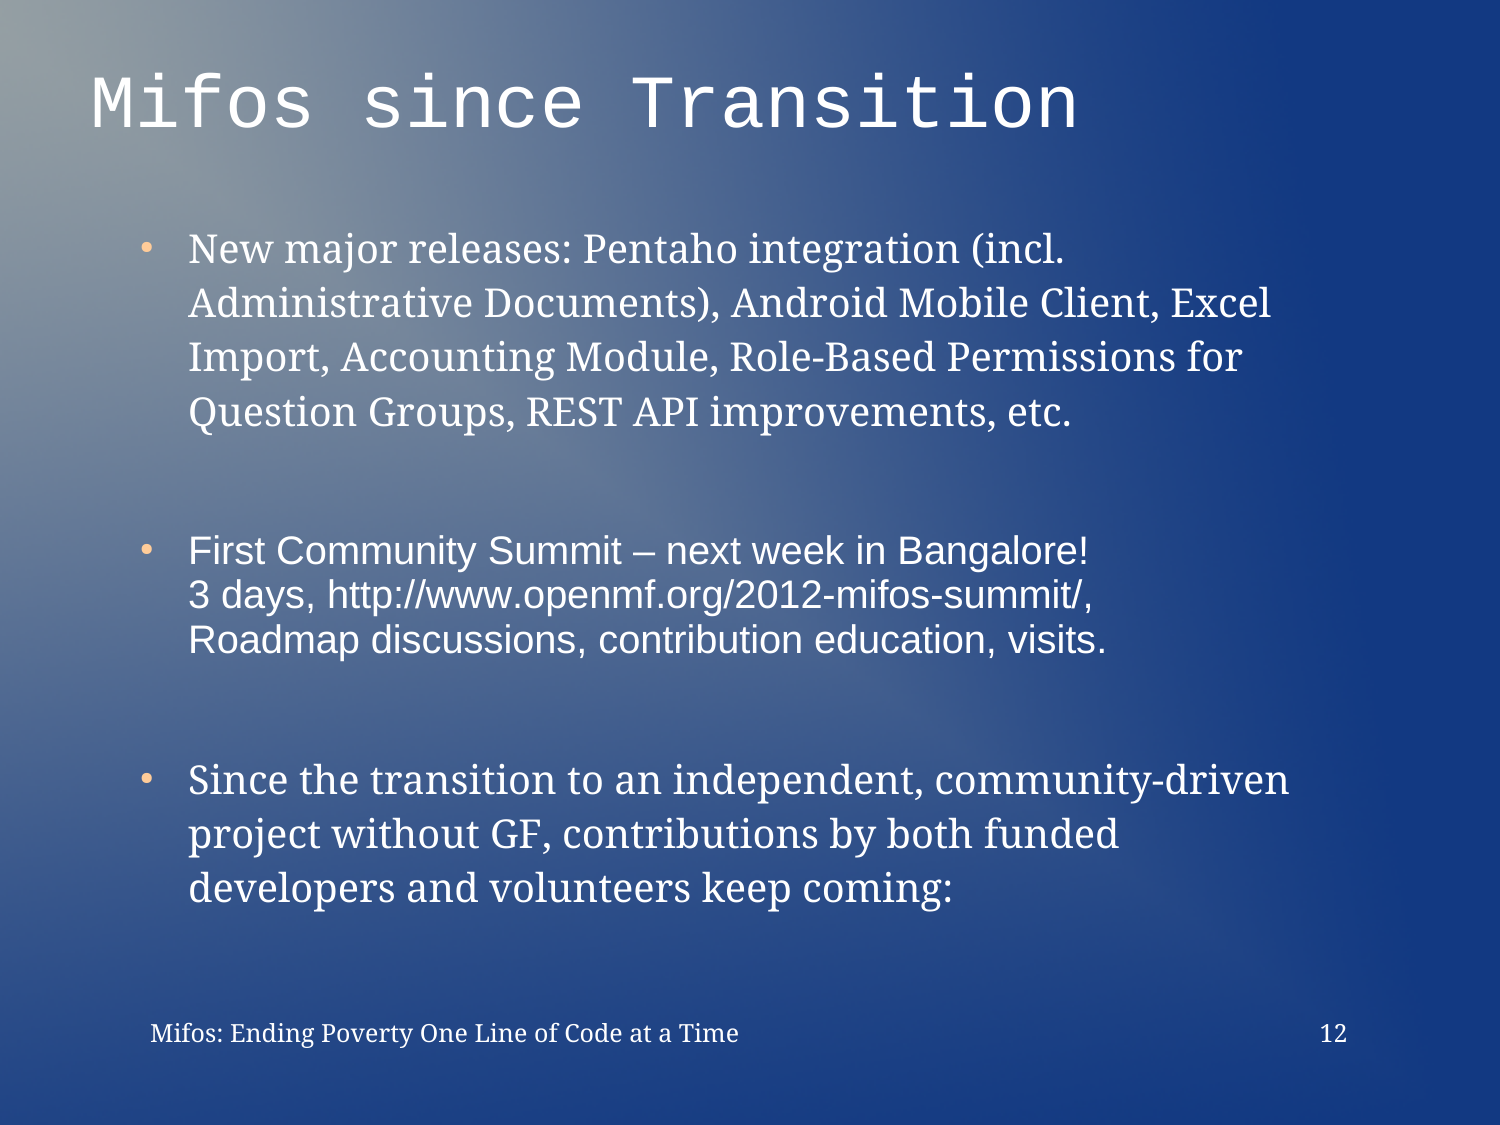

Mifos since Transition
# New major releases: Pentaho integration (incl. Administrative Documents), Android Mobile Client, Excel Import, Accounting Module, Role-Based Permissions for Question Groups, REST API improvements, etc.
First Community Summit – next week in Bangalore!
3 days, http://www.openmf.org/2012-mifos-summit/,
Roadmap discussions, contribution education, visits.
Since the transition to an independent, community-driven project without GF, contributions by both funded developers and volunteers keep coming:
Mifos: Ending Poverty One Line of Code at a Time